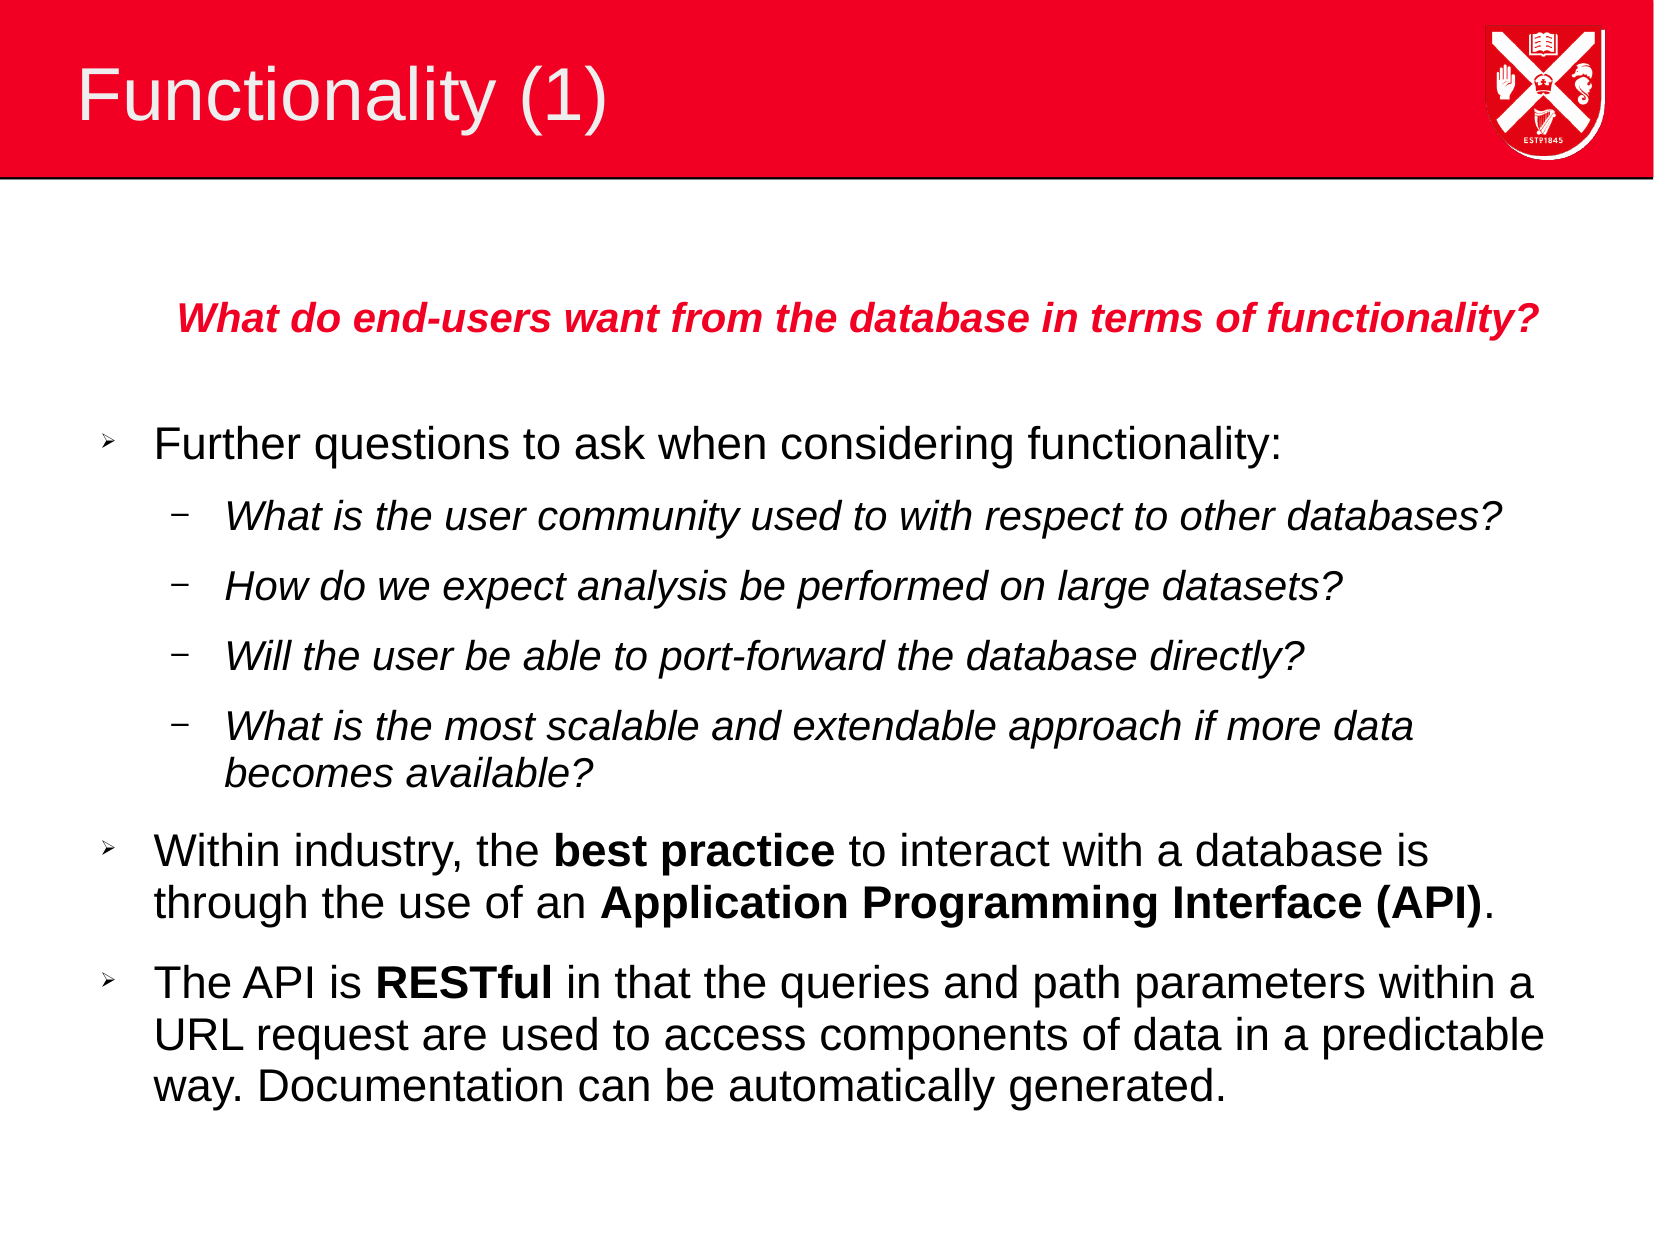

# Functionality (1)
 What do end-users want from the database in terms of functionality?
Further questions to ask when considering functionality:
What is the user community used to with respect to other databases?
How do we expect analysis be performed on large datasets?
Will the user be able to port-forward the database directly?
What is the most scalable and extendable approach if more data becomes available?
Within industry, the best practice to interact with a database is through the use of an Application Programming Interface (API).
The API is RESTful in that the queries and path parameters within a URL request are used to access components of data in a predictable way. Documentation can be automatically generated.